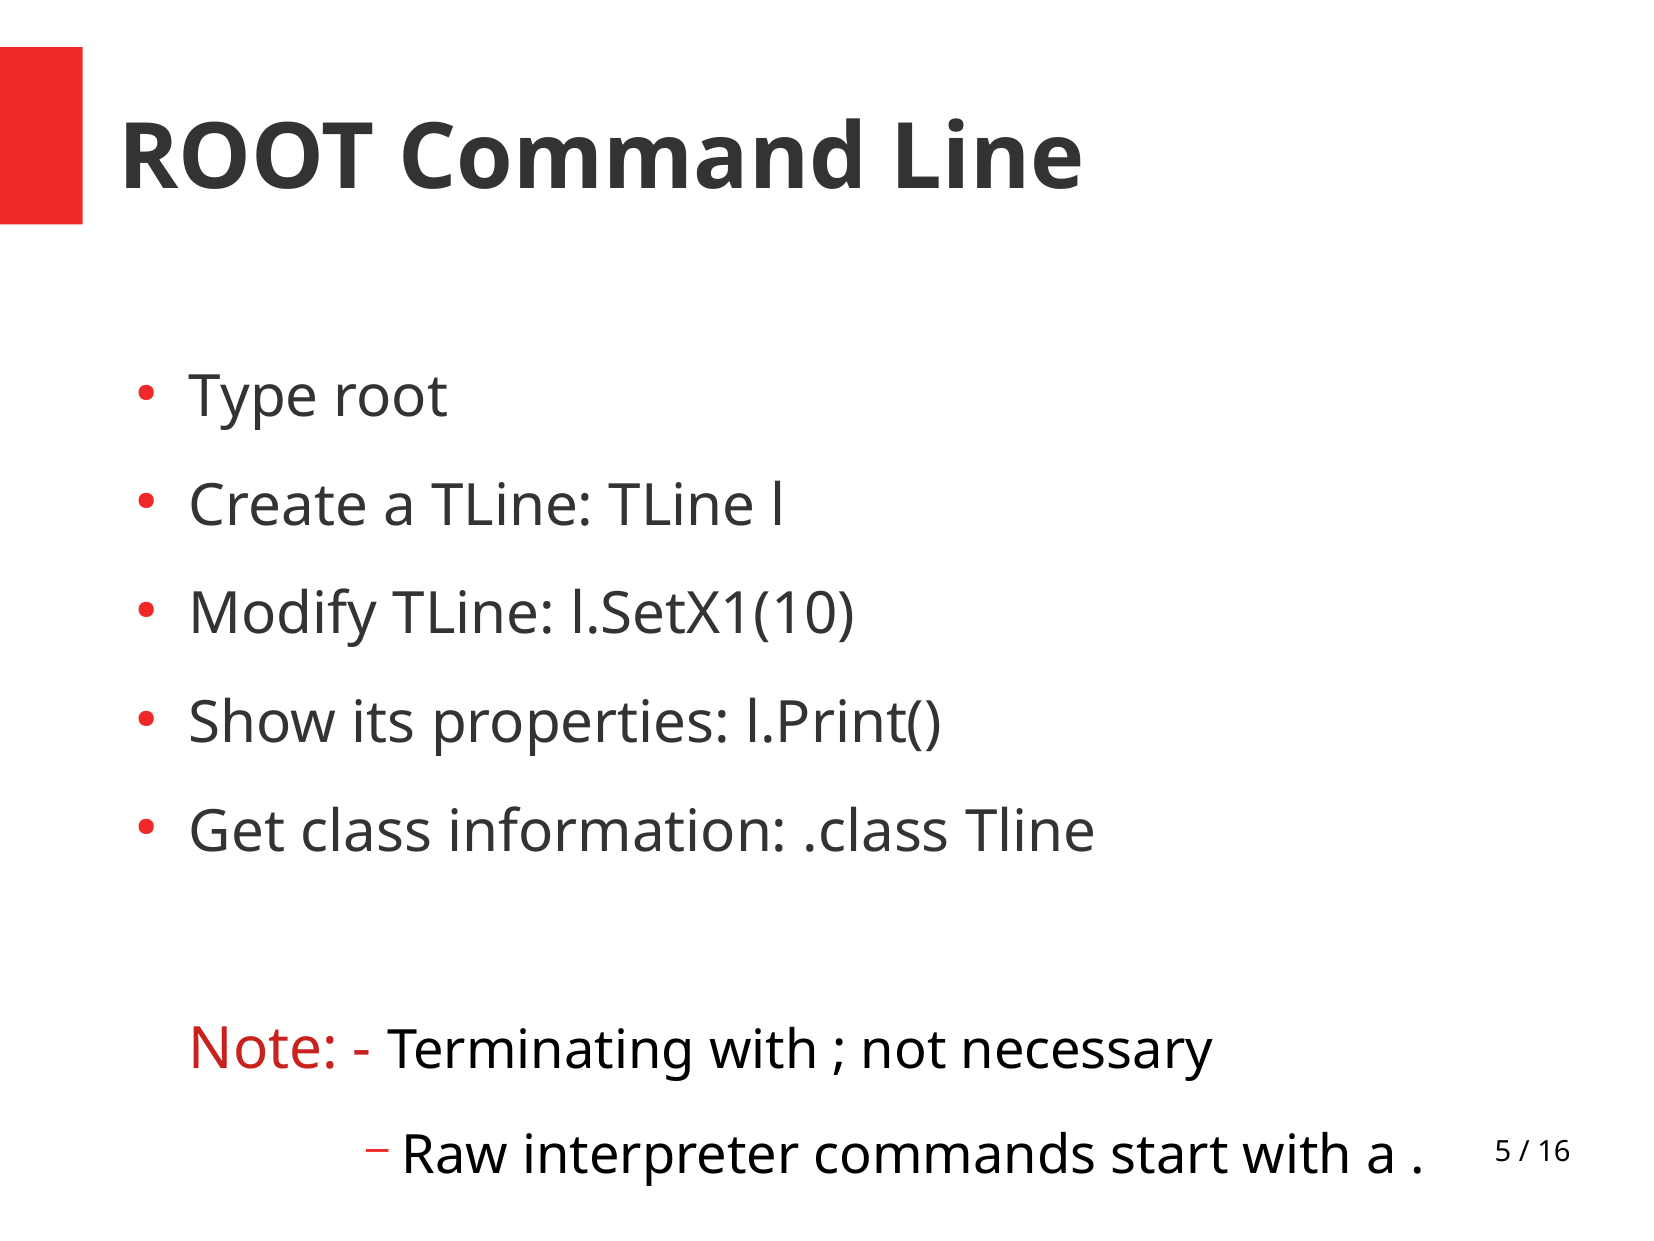

# ROOT Command Line
Type root
Create a TLine: TLine l
Modify TLine: l.SetX1(10)
Show its properties: l.Print()
Get class information: .class Tline
Note: - Terminating with ; not necessary
Raw interpreter commands start with a .
5